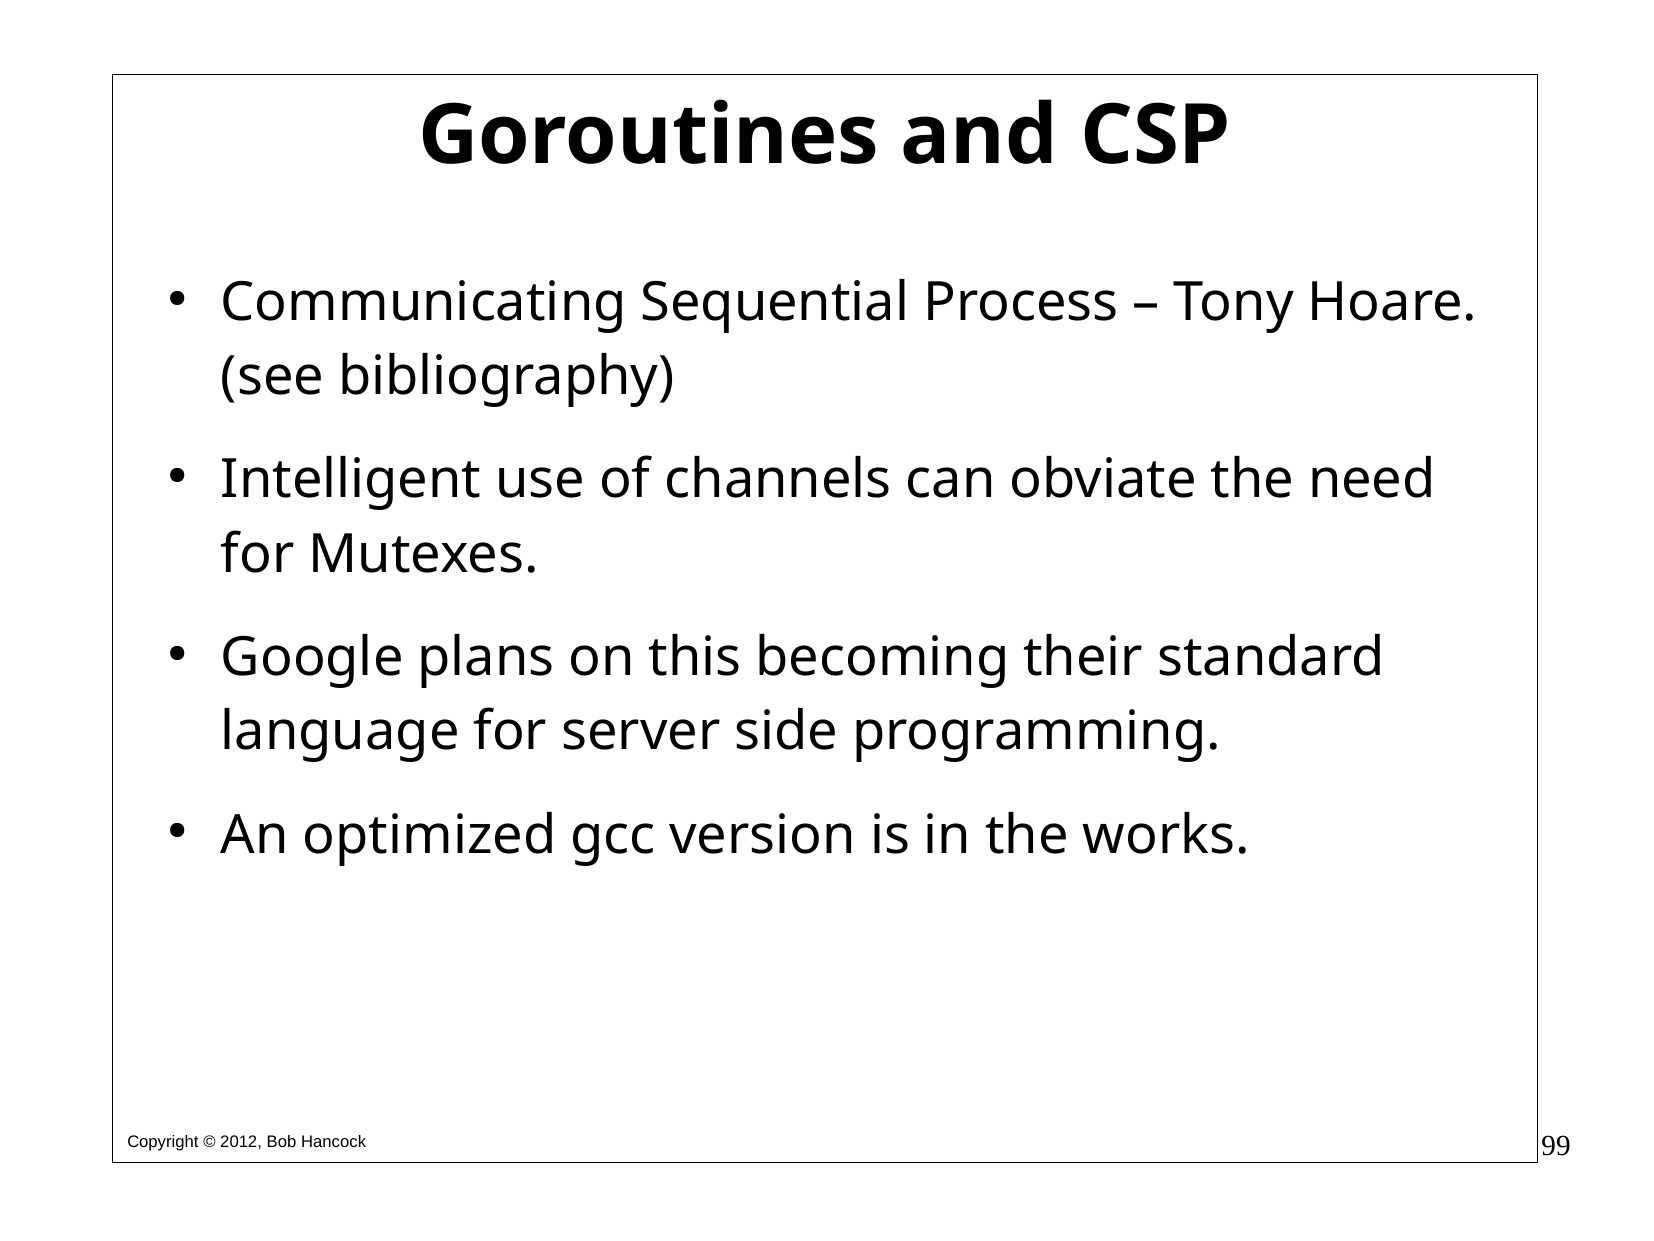

# Goroutines and CSP
Communicating Sequential Process – Tony Hoare. (see bibliography)
Intelligent use of channels can obviate the need for Mutexes.
Google plans on this becoming their standard language for server side programming.
An optimized gcc version is in the works.
Copyright © 2012, Bob Hancock
99